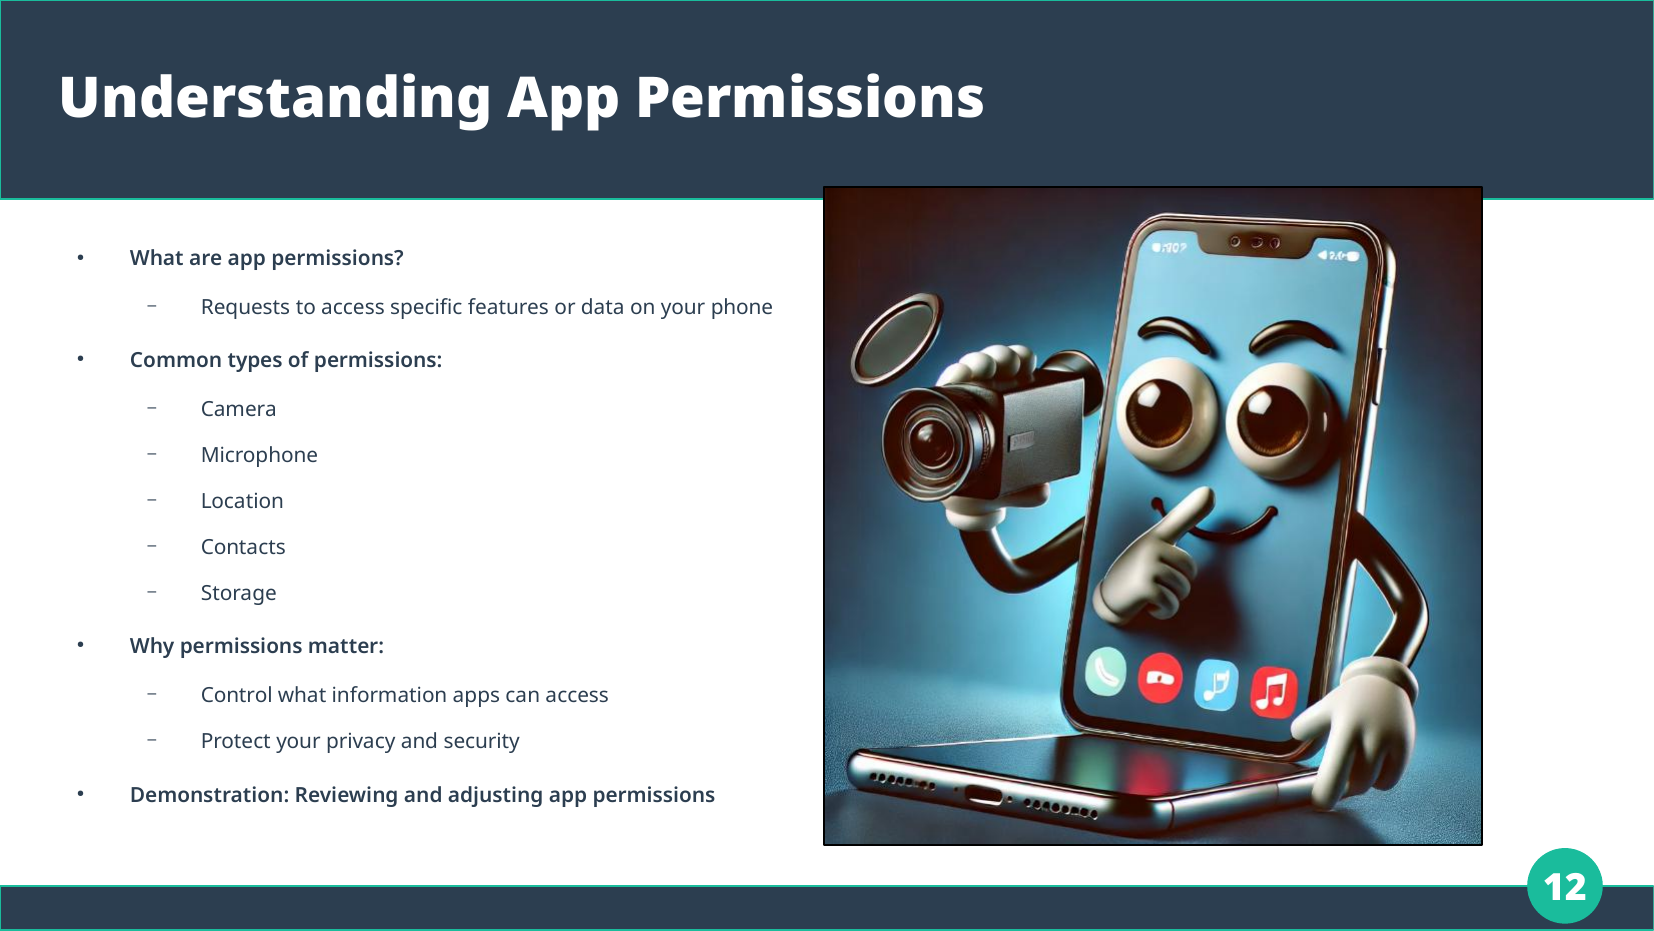

# Understanding App Permissions
What are app permissions?
Requests to access specific features or data on your phone
Common types of permissions:
Camera
Microphone
Location
Contacts
Storage
Why permissions matter:
Control what information apps can access
Protect your privacy and security
Demonstration: Reviewing and adjusting app permissions
12